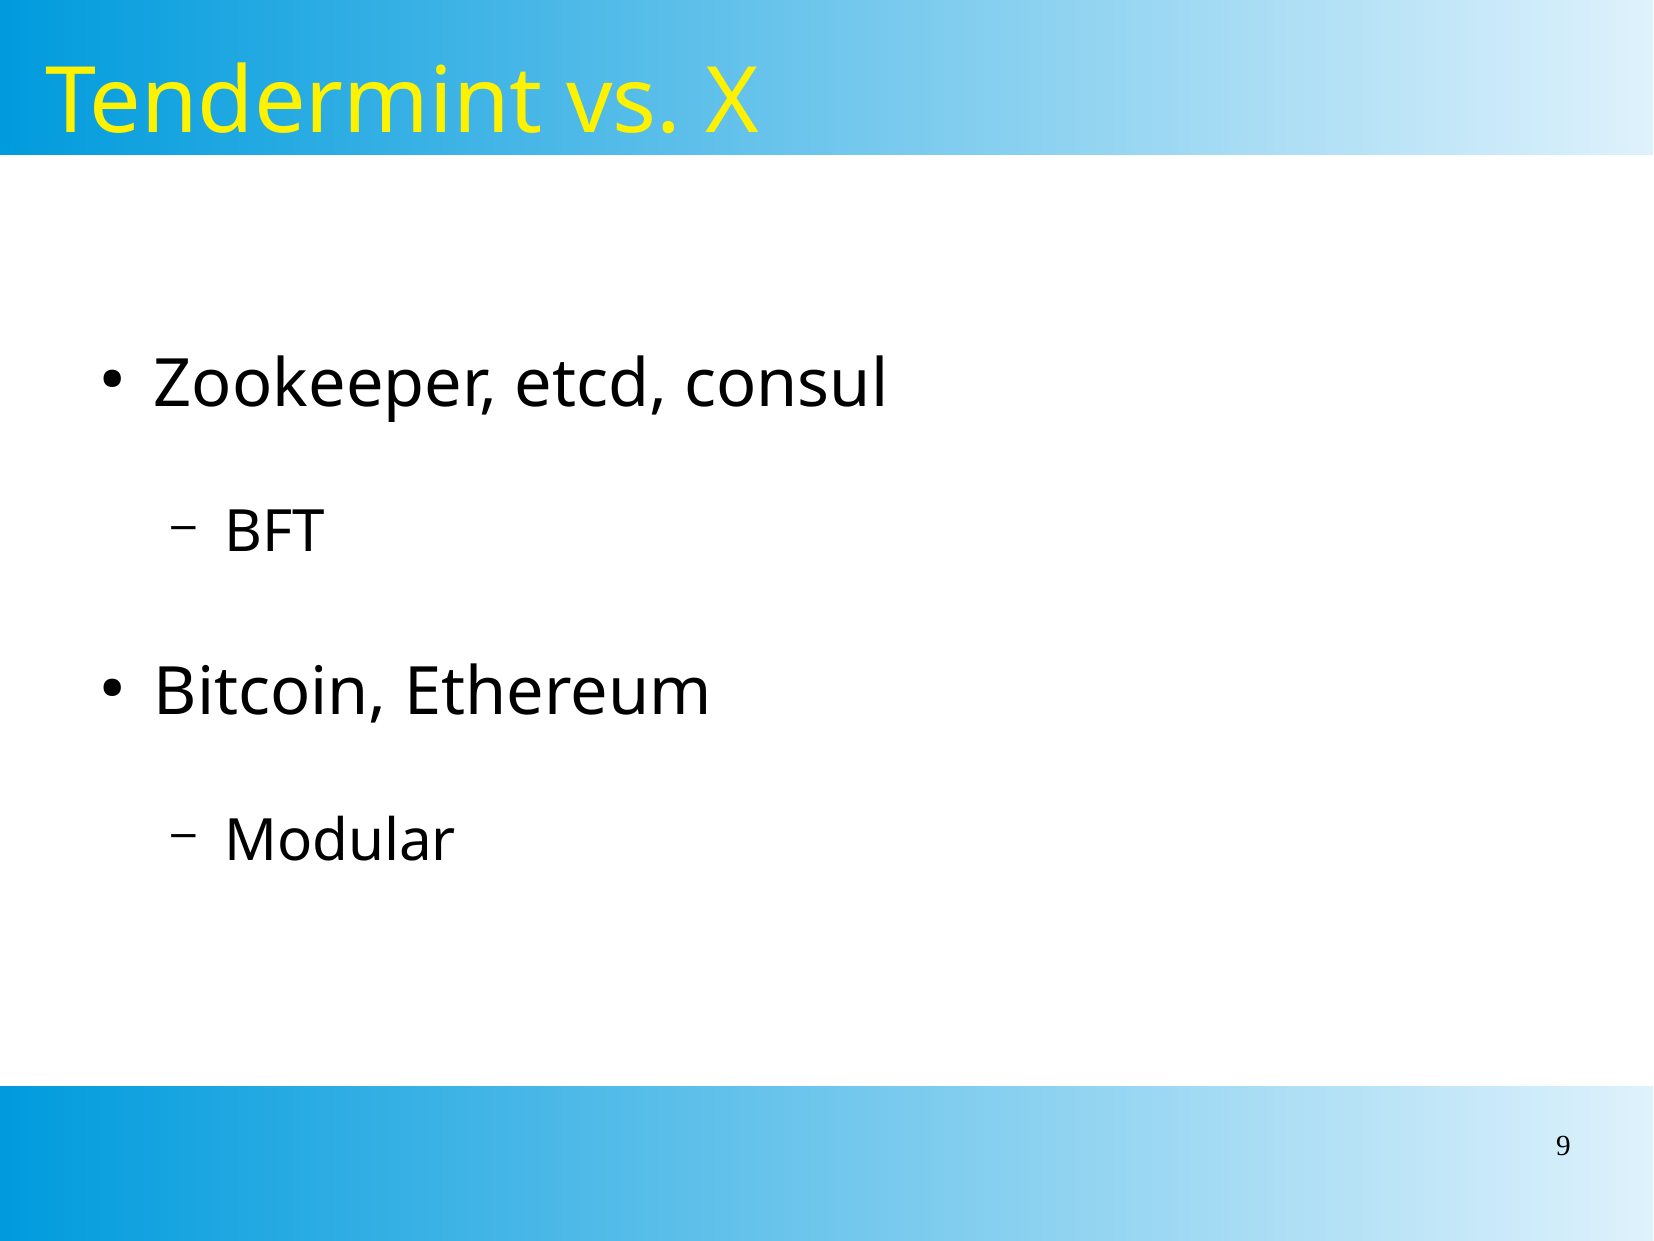

# Tendermint vs. X
Zookeeper, etcd, consul
BFT
Bitcoin, Ethereum
Modular
9